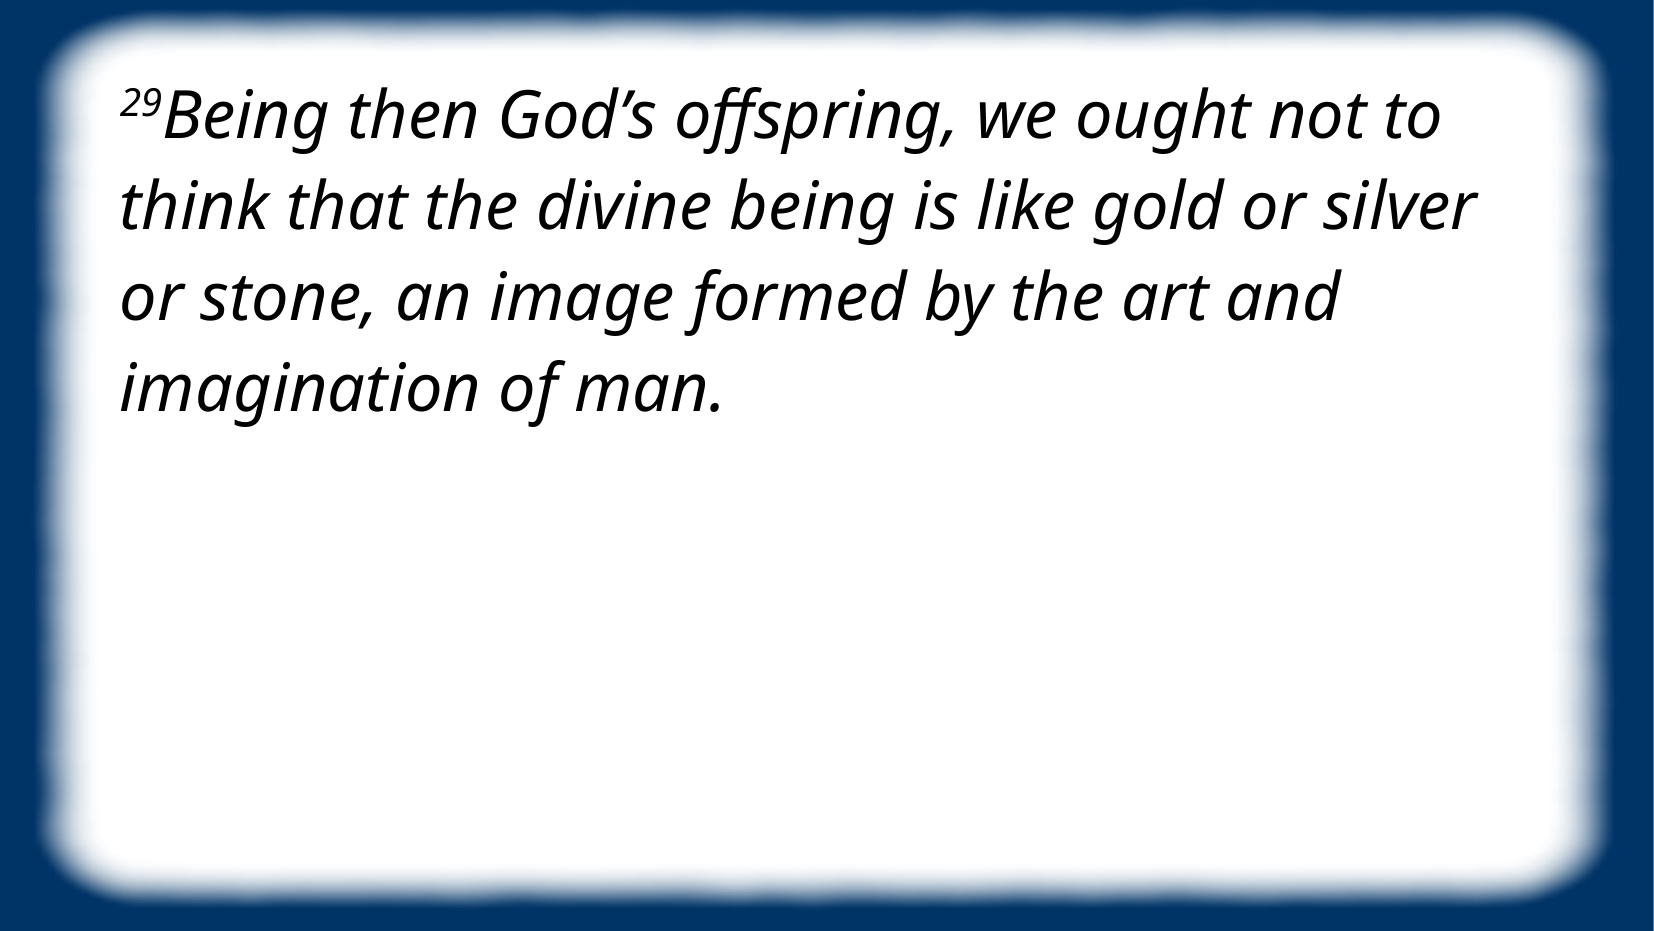

29Being then God’s offspring, we ought not to think that the divine being is like gold or silver or stone, an image formed by the art and imagination of man.